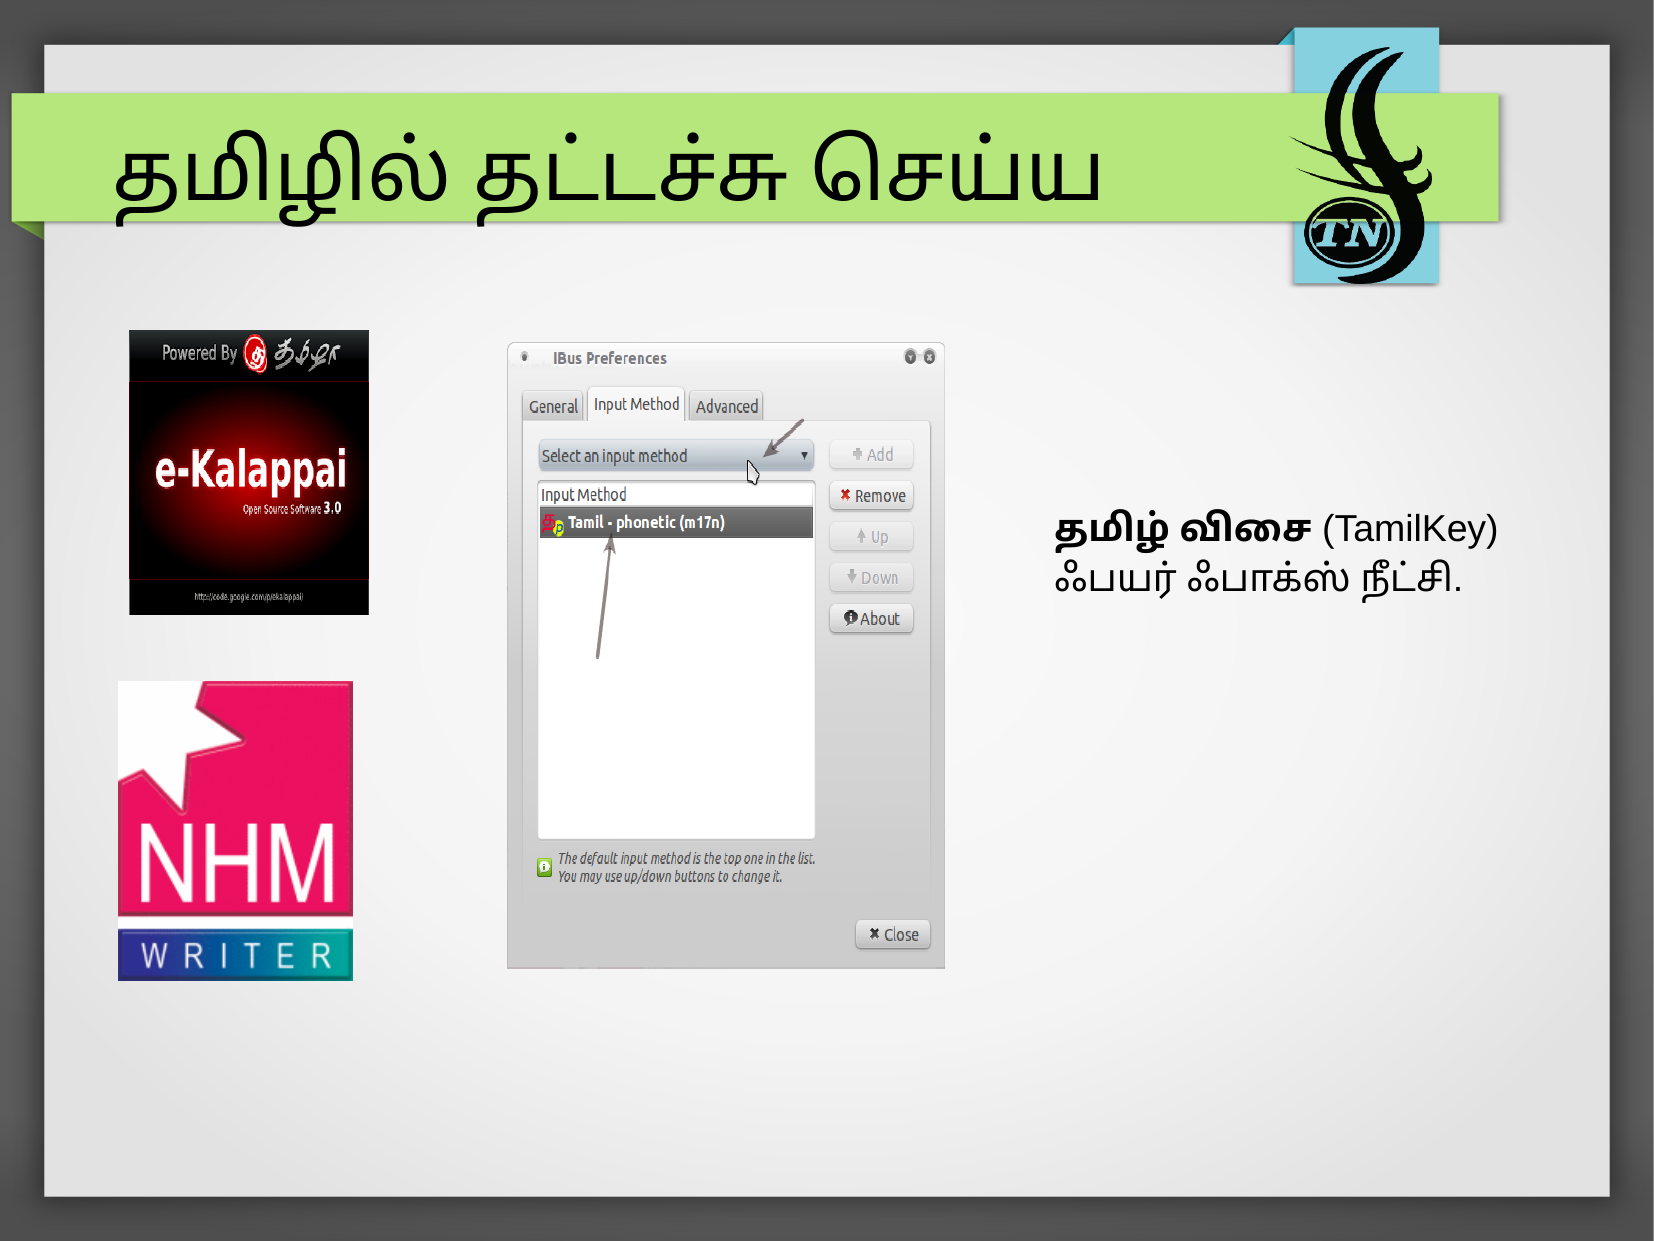

# தமிழில் தட்டச்சு செய்ய
தமிழ் விசை (TamilKey) ஃபயர் ஃபாக்ஸ் நீட்சி.